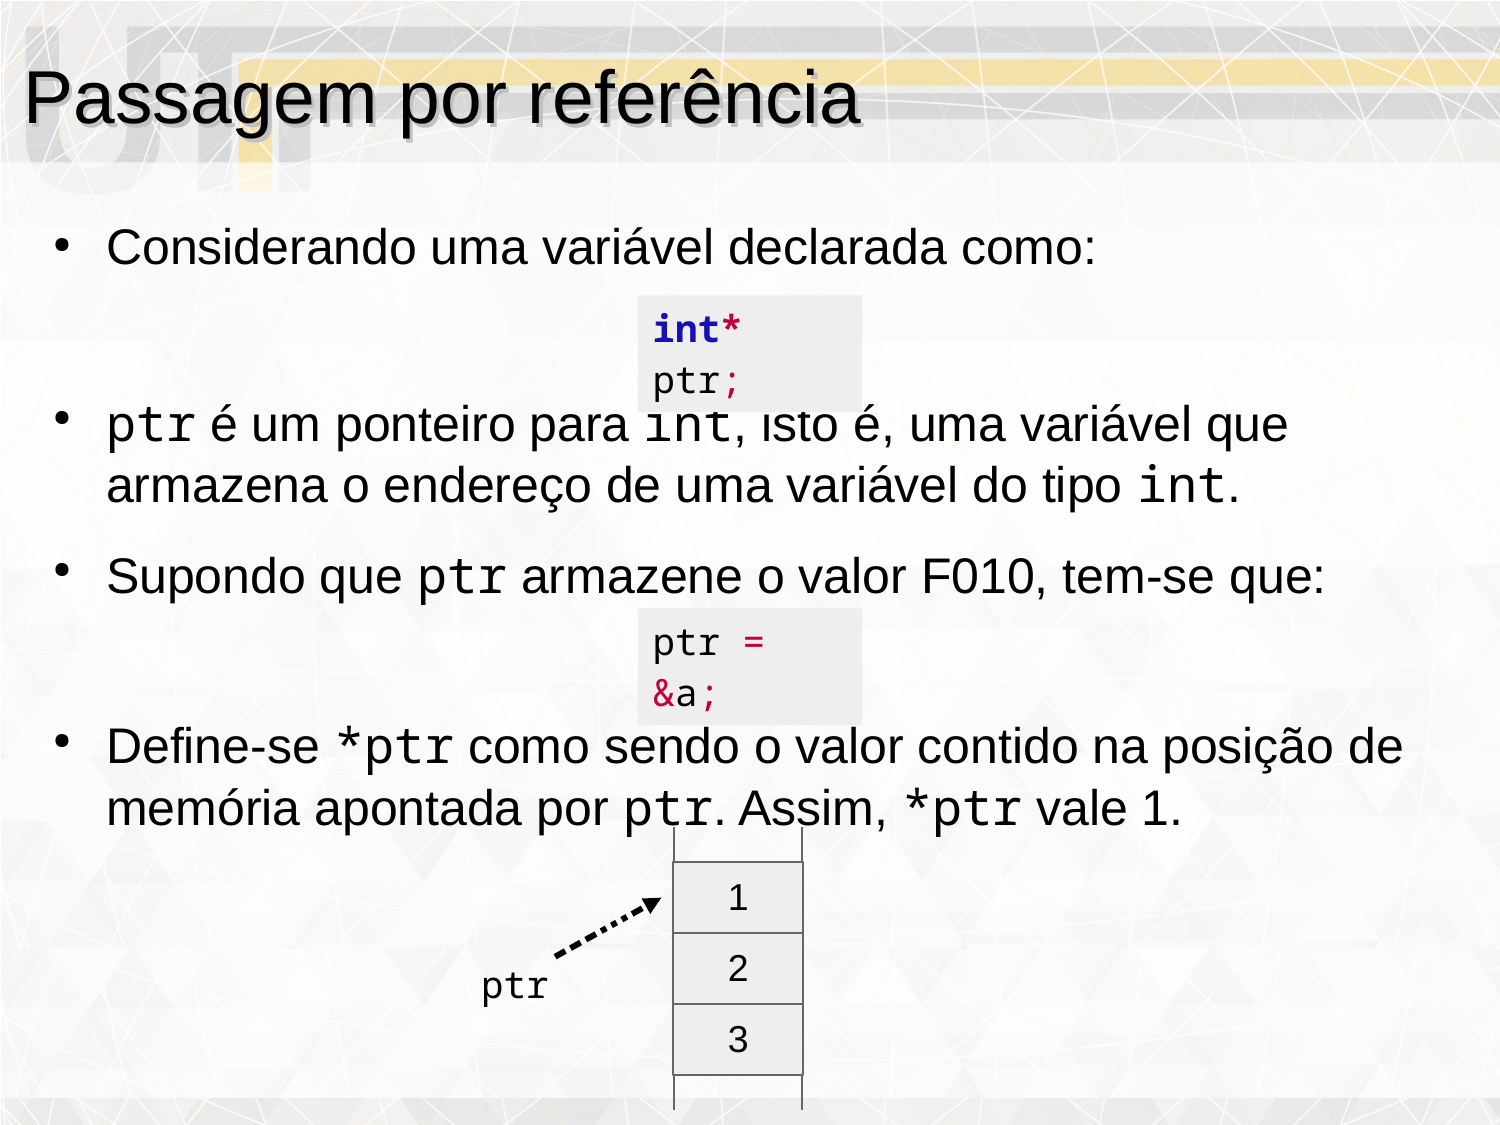

# Passagem por referência
Considerando uma variável declarada como:
ptr é um ponteiro para int, isto é, uma variável que armazena o endereço de uma variável do tipo int.
Supondo que ptr armazene o valor F010, tem-se que:
Define-se *ptr como sendo o valor contido na posição de memória apontada por ptr. Assim, *ptr vale 1.
int* ptr;
ptr = &a;
1
2
ptr
3